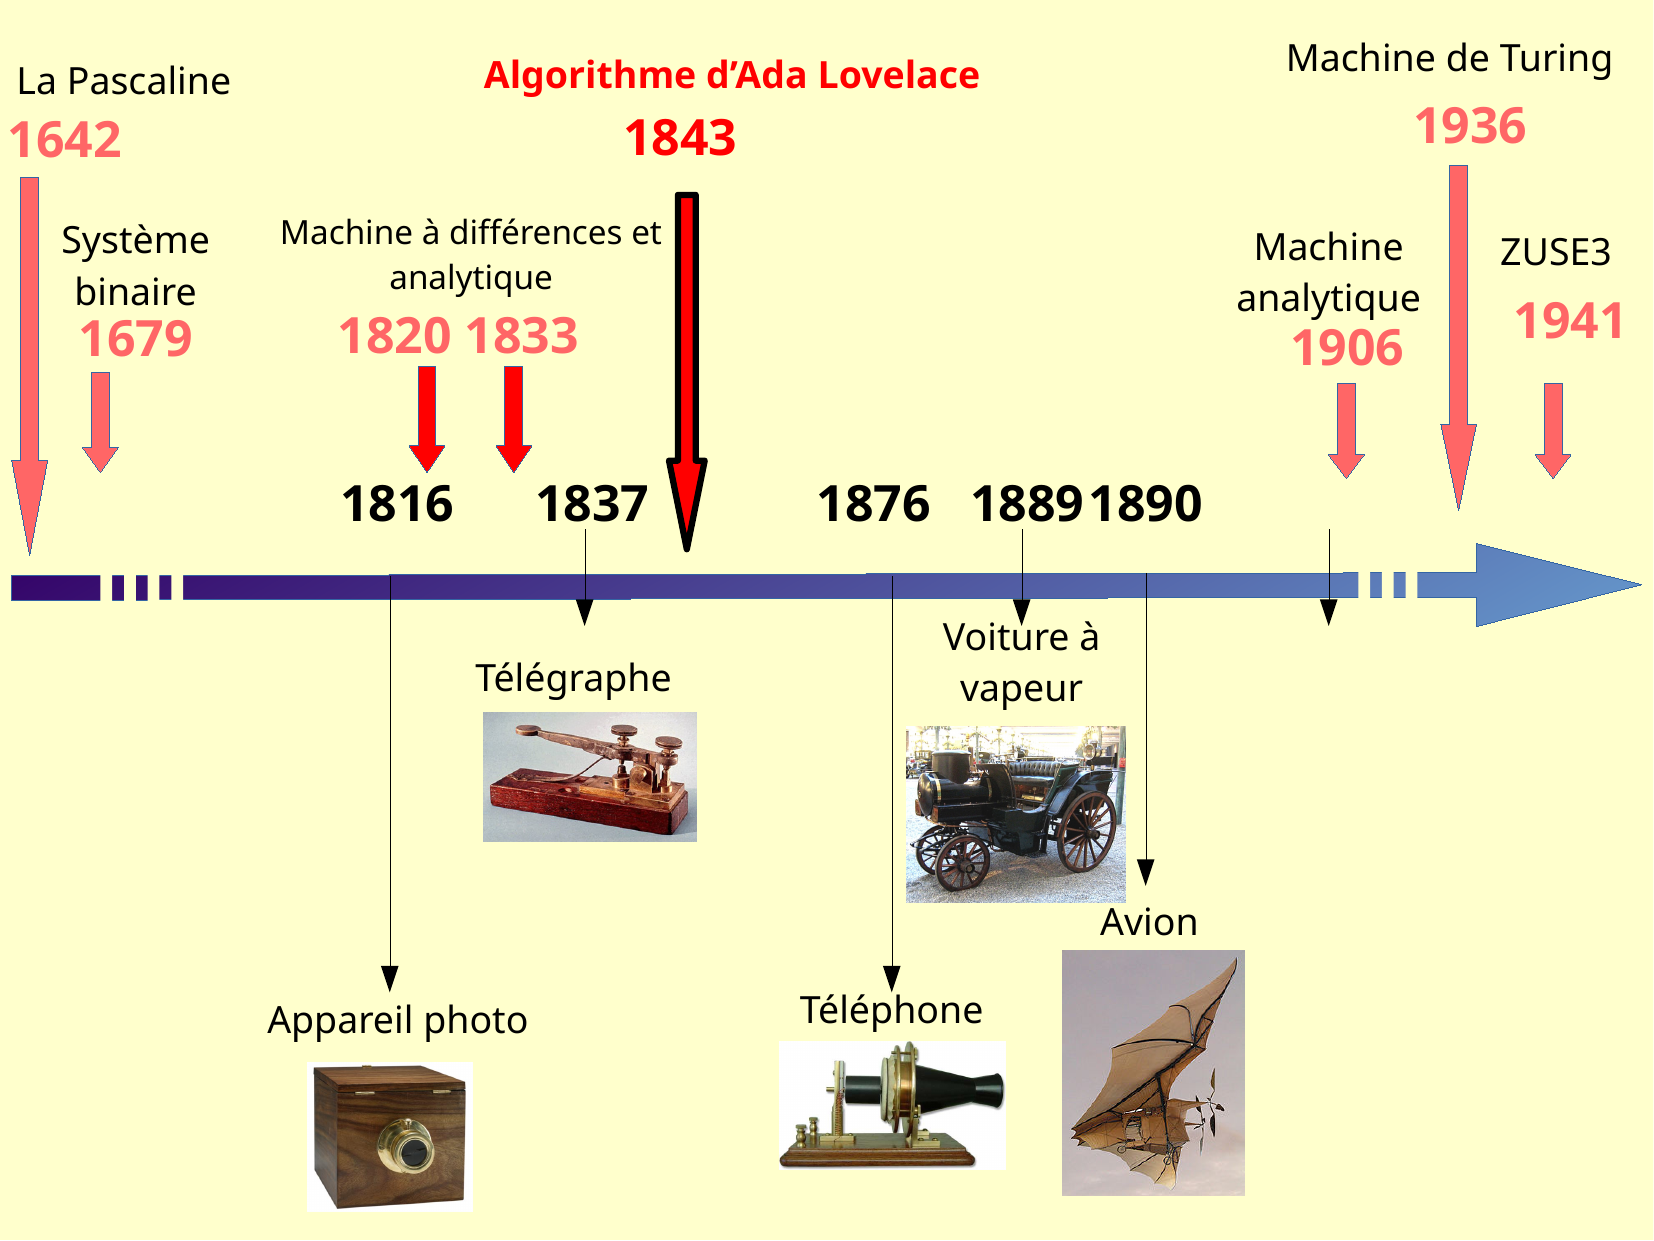

Machine de Turing
Algorithme d’Ada Lovelace
La Pascaline
1936
1843
1642
Machine à différences et analytique
Système binaire
Machine analytique
ZUSE3
1941
1820 1833
1679
1906
1816
1837
1876
1889
1890
Voiture à vapeur
Télégraphe
Avion
Téléphone
Appareil photo